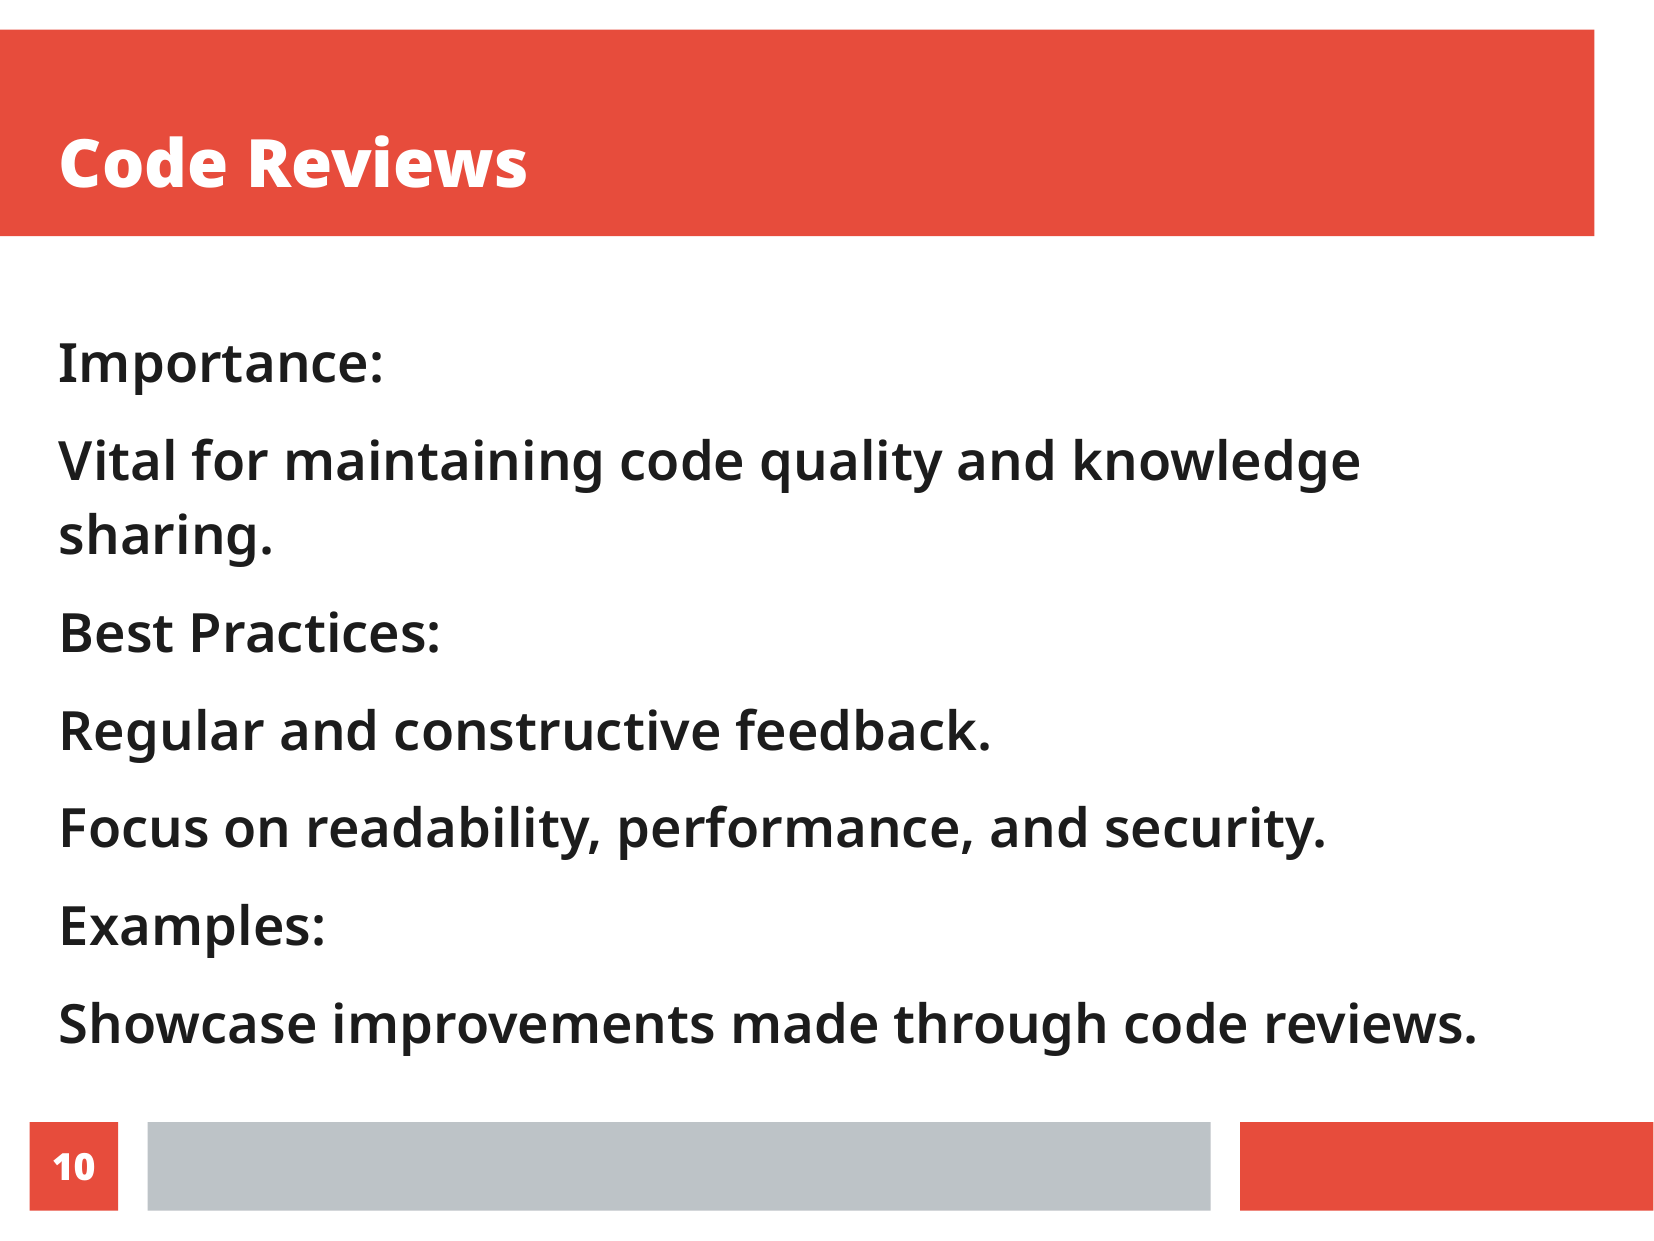

# Code Reviews
Importance:
Vital for maintaining code quality and knowledge sharing.
Best Practices:
Regular and constructive feedback.
Focus on readability, performance, and security.
Examples:
Showcase improvements made through code reviews.
10